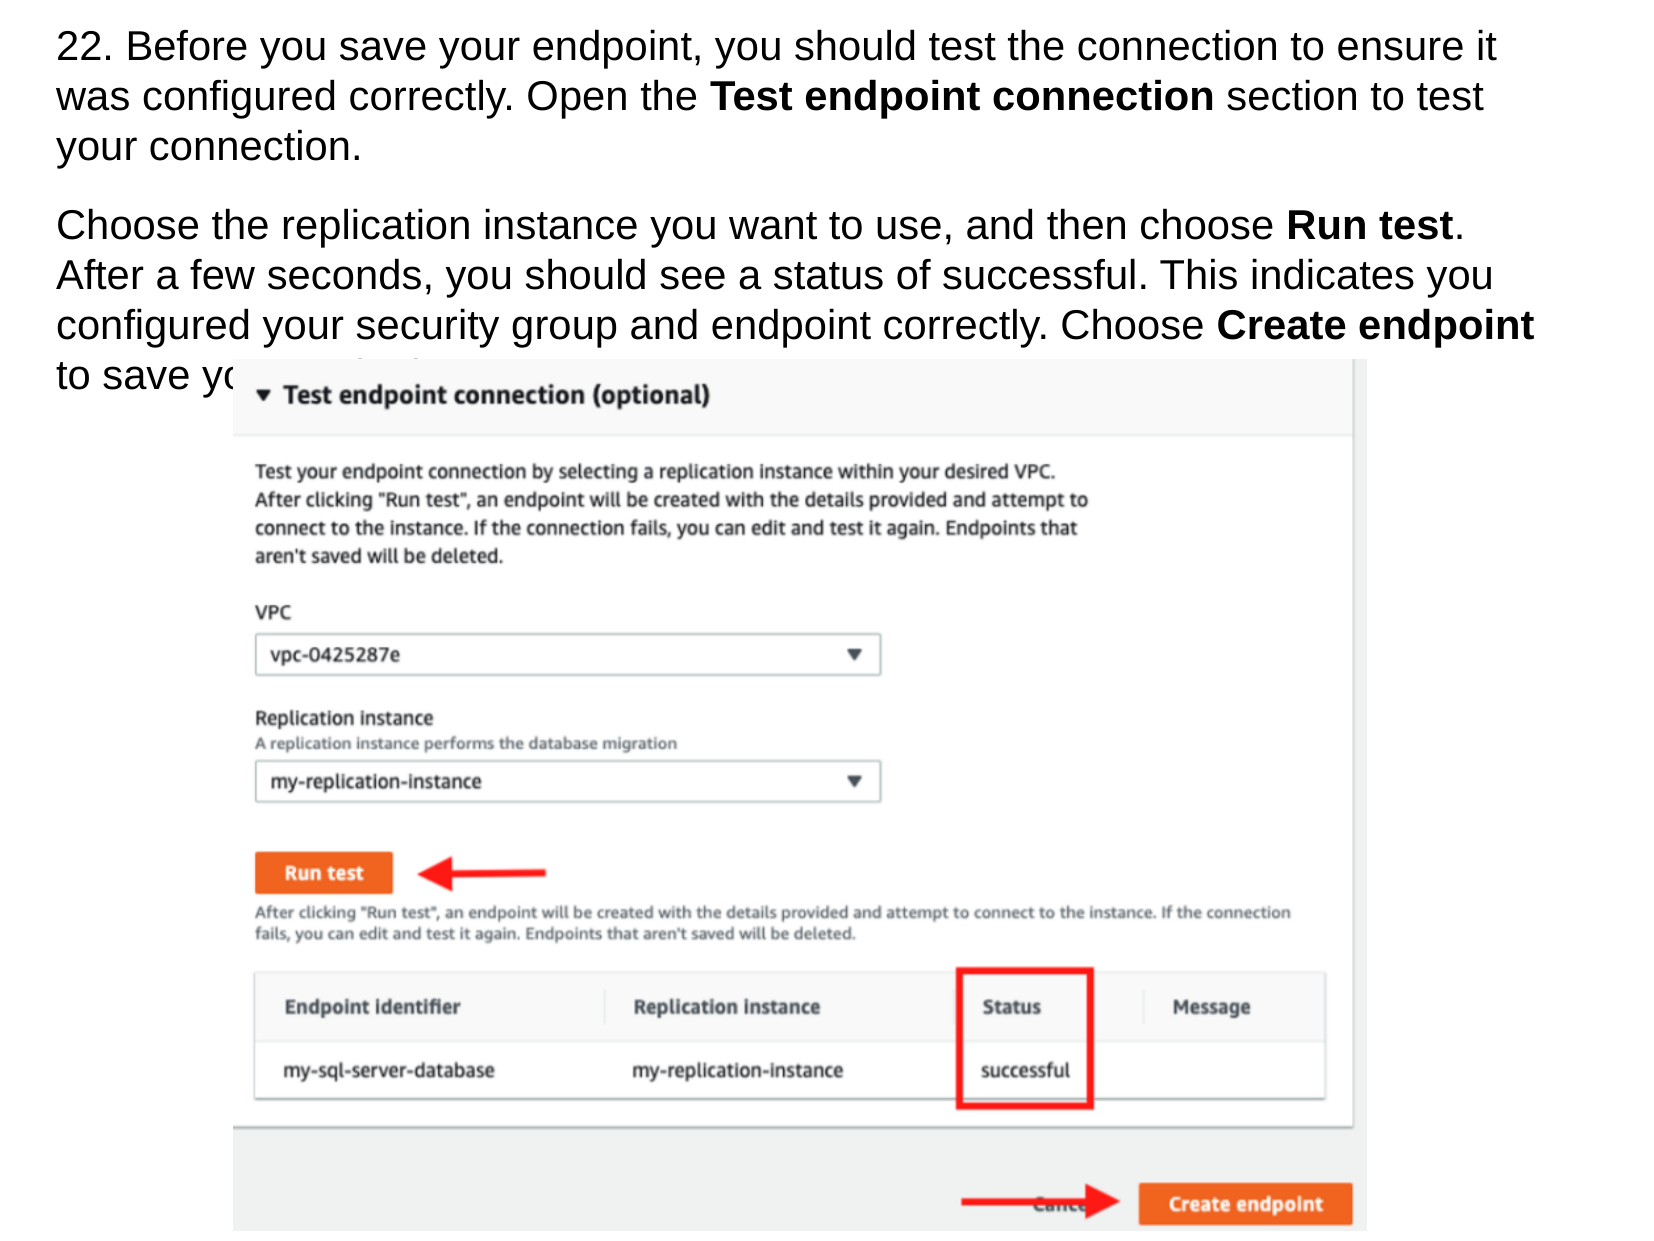

22. Before you save your endpoint, you should test the connection to ensure it was configured correctly. Open the Test endpoint connection section to test your connection.
Choose the replication instance you want to use, and then choose Run test. After a few seconds, you should see a status of successful. This indicates you configured your security group and endpoint correctly. Choose Create endpoint to save your endpoint.